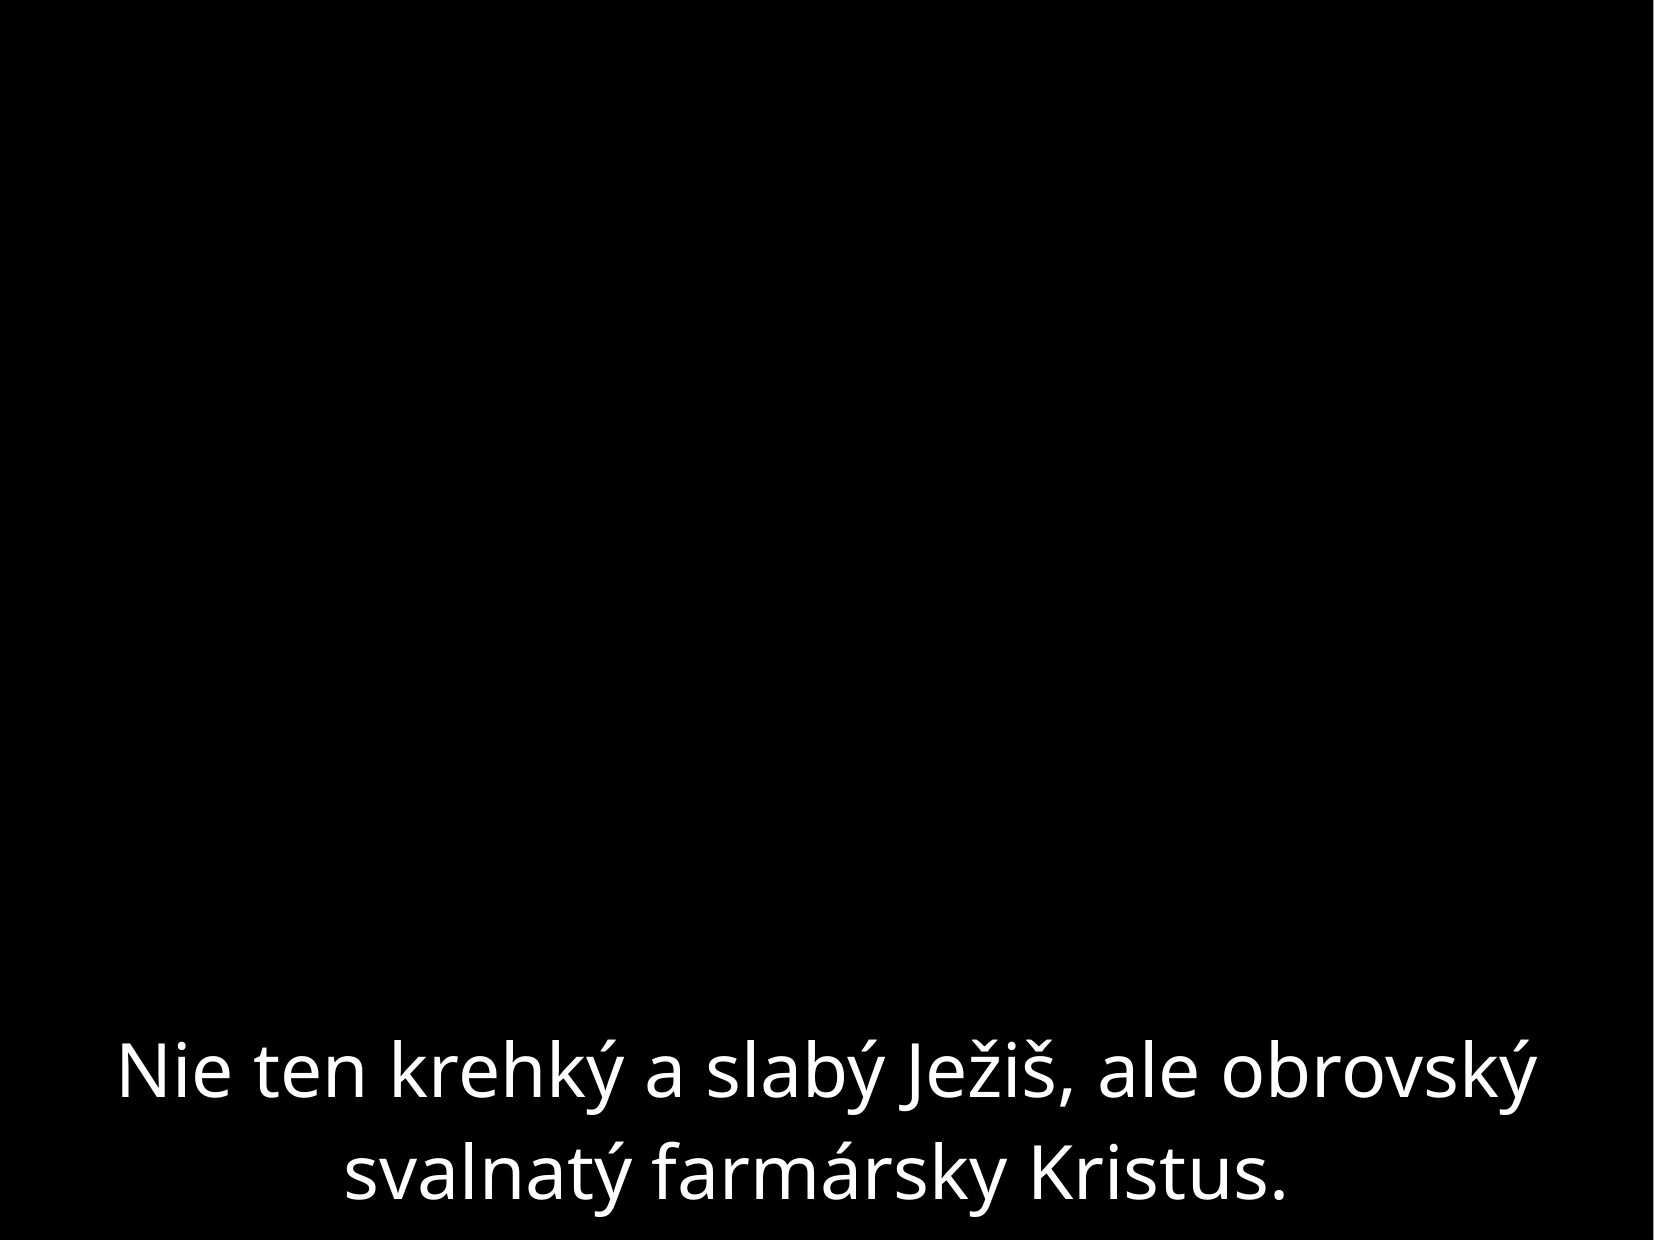

# Nie ten krehký a slabý Ježiš, ale obrovský svalnatý farmársky Kristus.